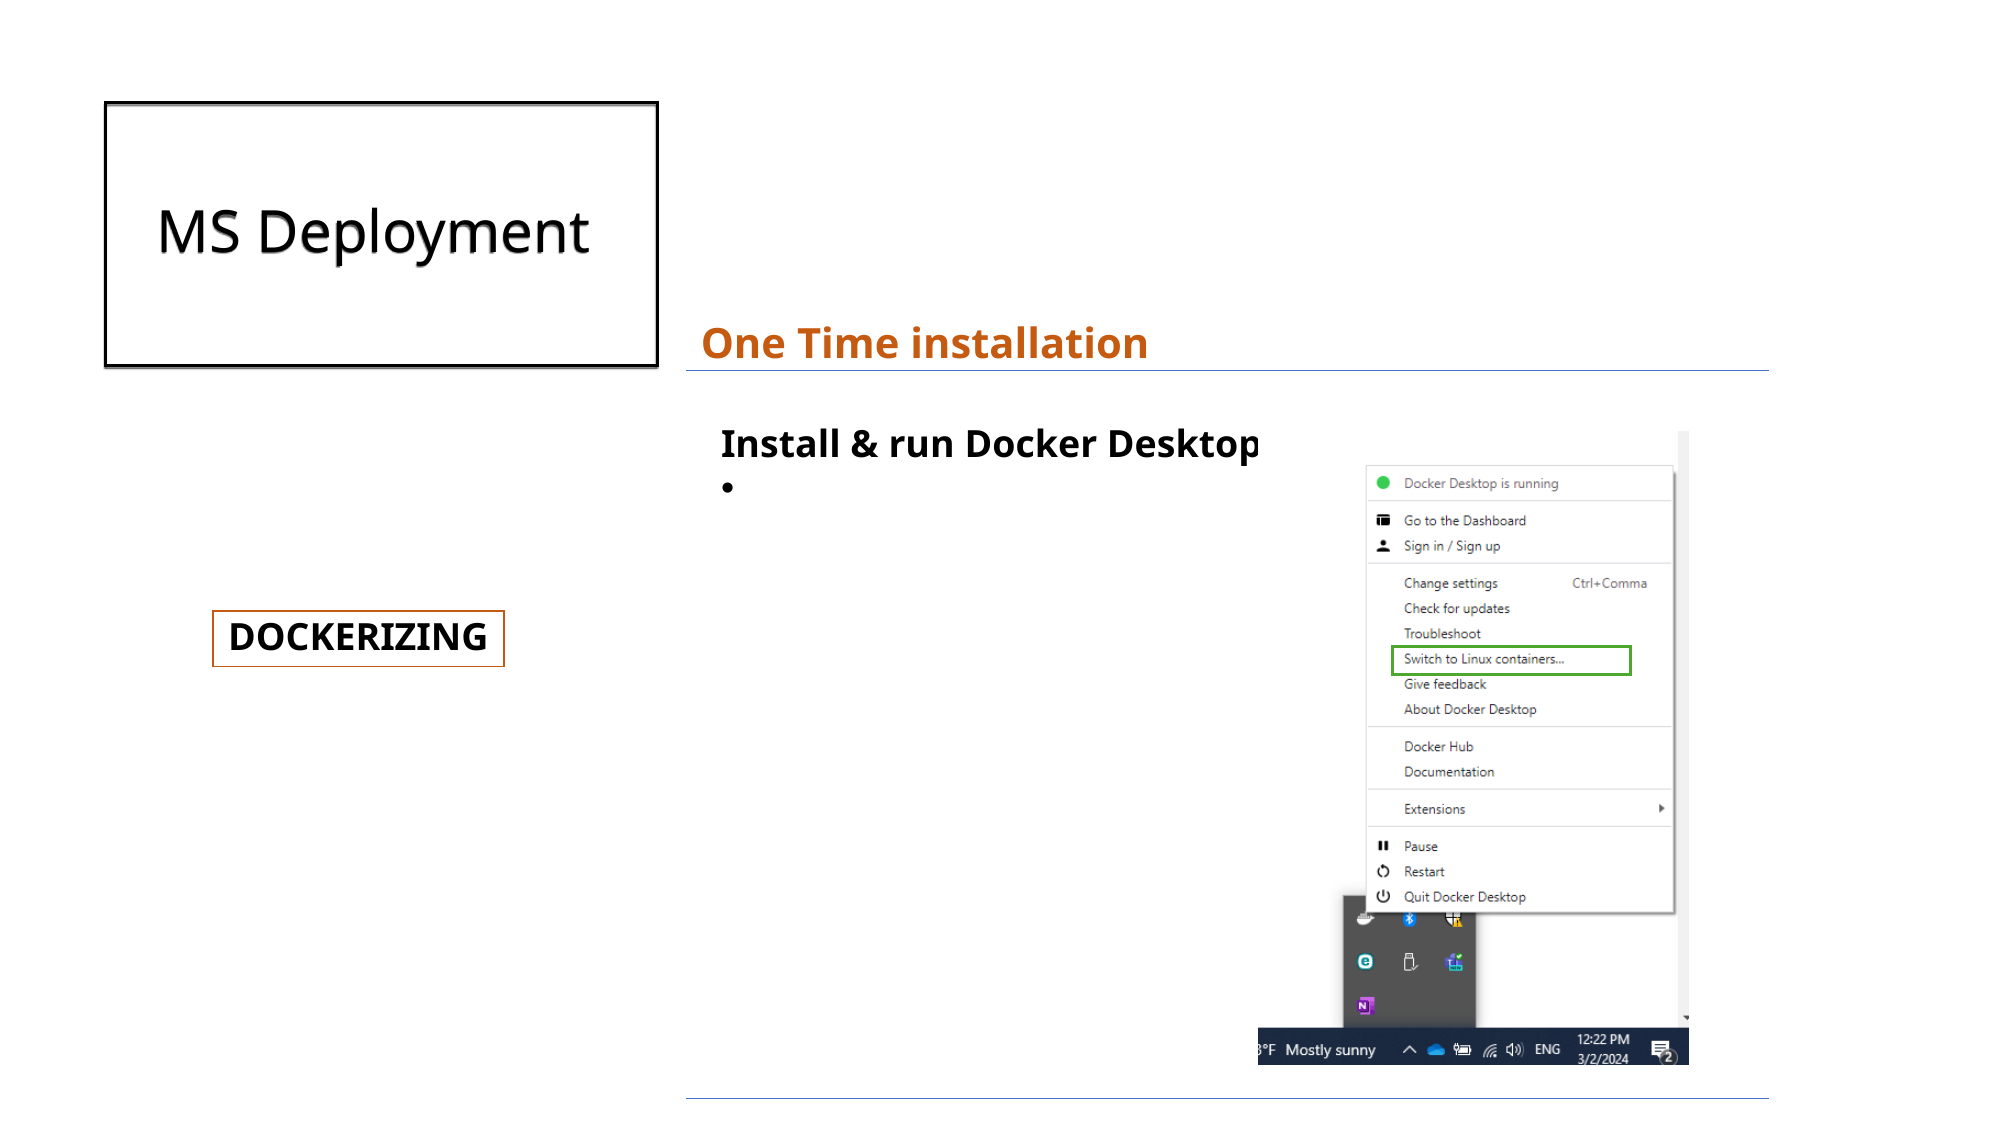

# MS Deployment
One Time installation
Install & run Docker Desktop
DOCKERIZING